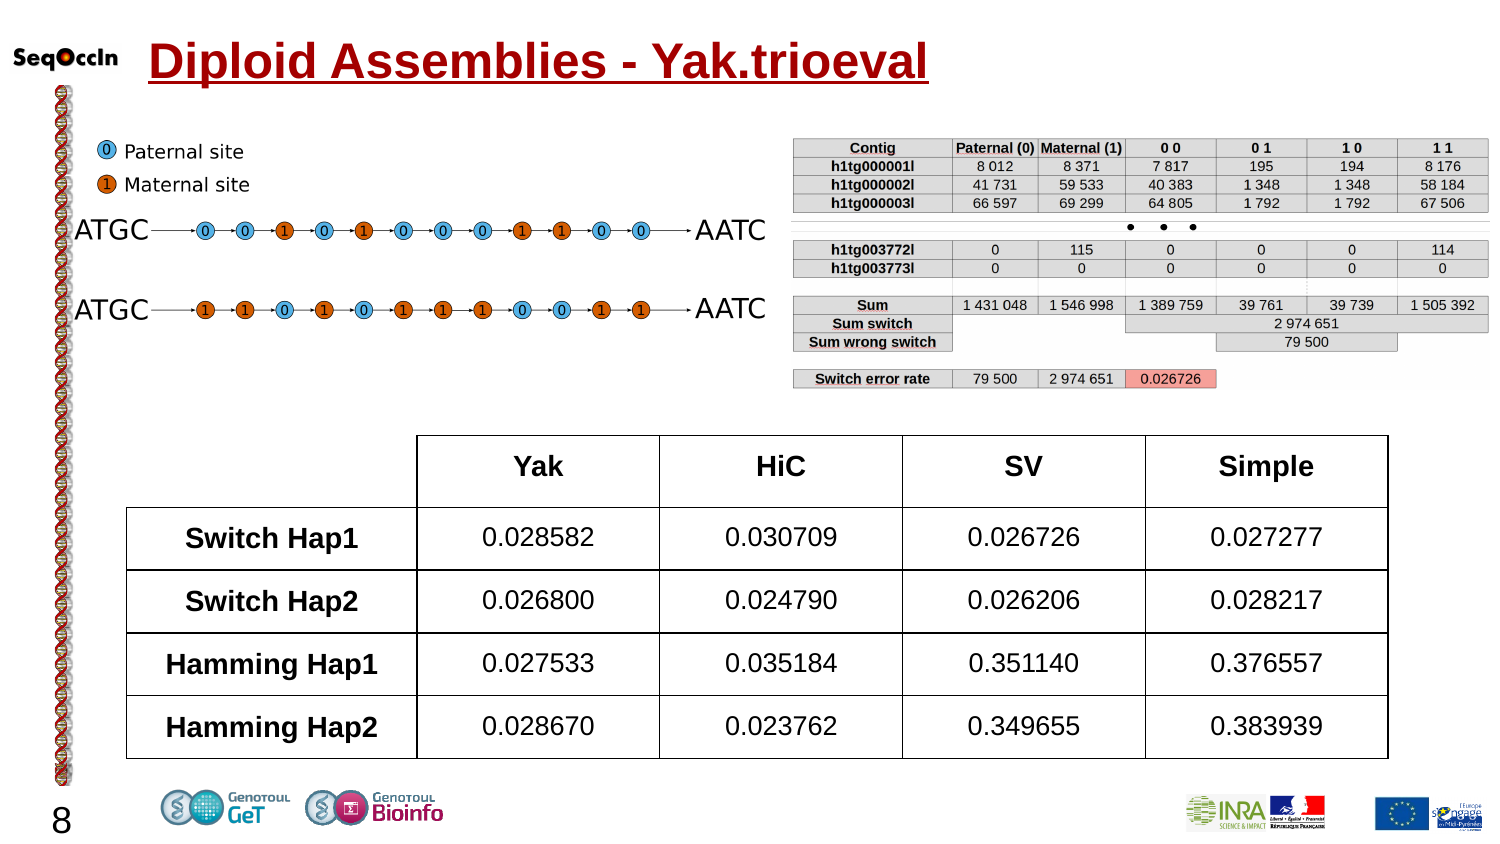

Diploid Assemblies - Yak.trioeval
| | Yak | HiC | SV | Simple |
| --- | --- | --- | --- | --- |
| Switch Hap1 | 0.028582 | 0.030709 | 0.026726 | 0.027277 |
| Switch Hap2 | 0.026800 | 0.024790 | 0.026206 | 0.028217 |
| Hamming Hap1 | 0.027533 | 0.035184 | 0.351140 | 0.376557 |
| Hamming Hap2 | 0.028670 | 0.023762 | 0.349655 | 0.383939 |